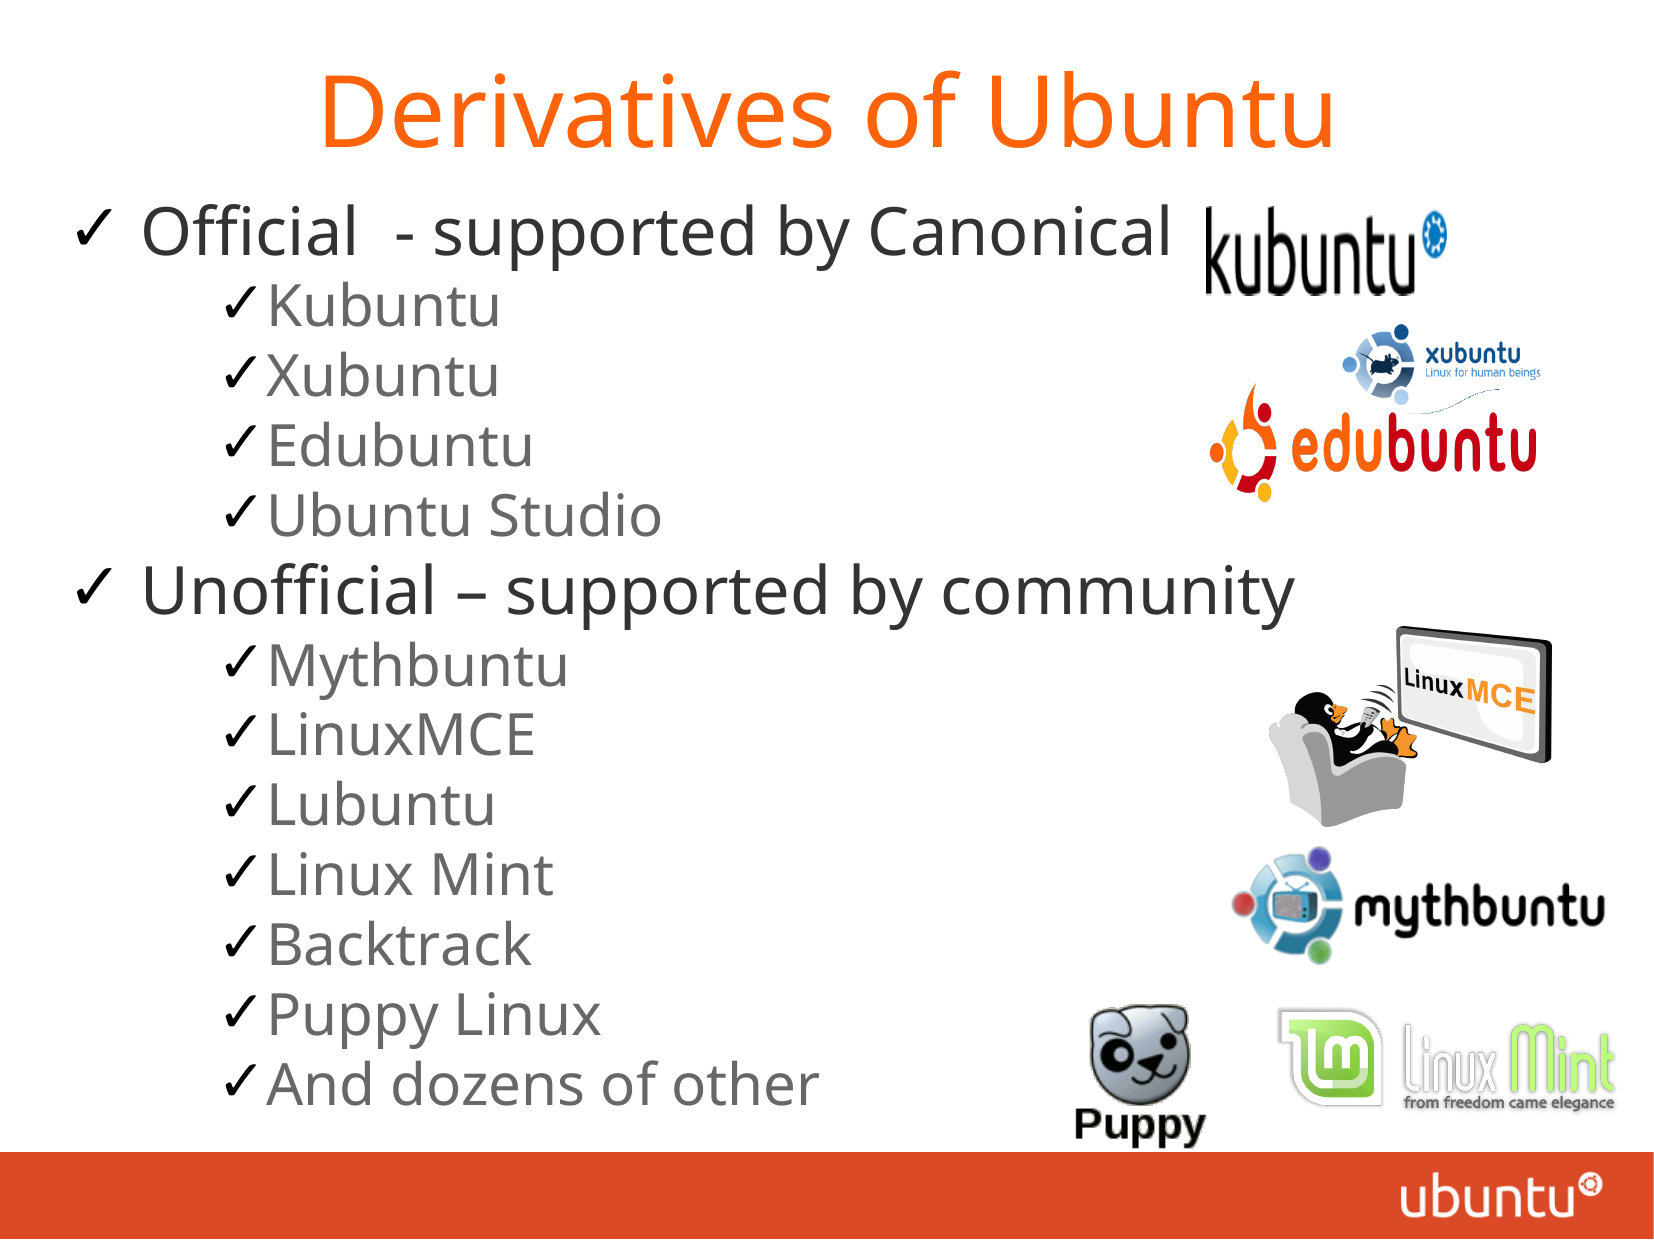

# Derivatives of Ubuntu
 Official - supported by Canonical
Kubuntu
Xubuntu
Edubuntu
Ubuntu Studio
 Unofficial – supported by community
Mythbuntu
LinuxMCE
Lubuntu
Linux Mint
Backtrack
Puppy Linux
And dozens of other